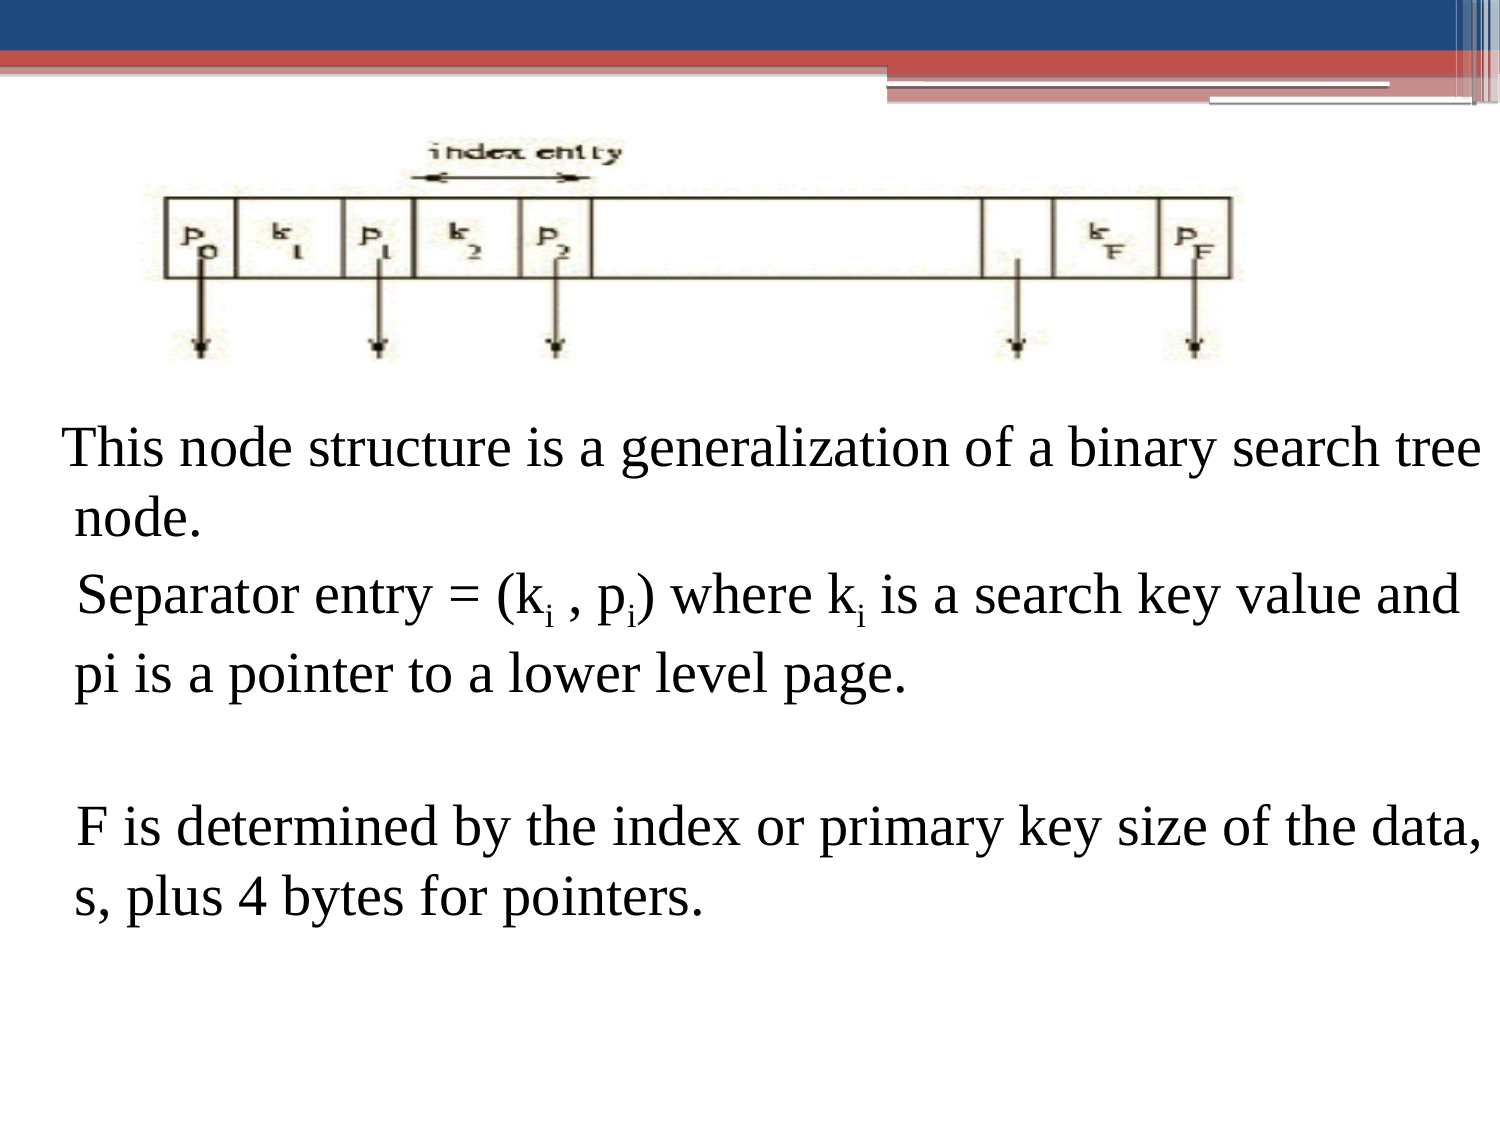

# This node structure is a generalization of a binary search tree node.
 Separator entry = (ki , pi) where ki is a search key value and pi is a pointer to a lower level page.
 F is determined by the index or primary key size of the data, s, plus 4 bytes for pointers.